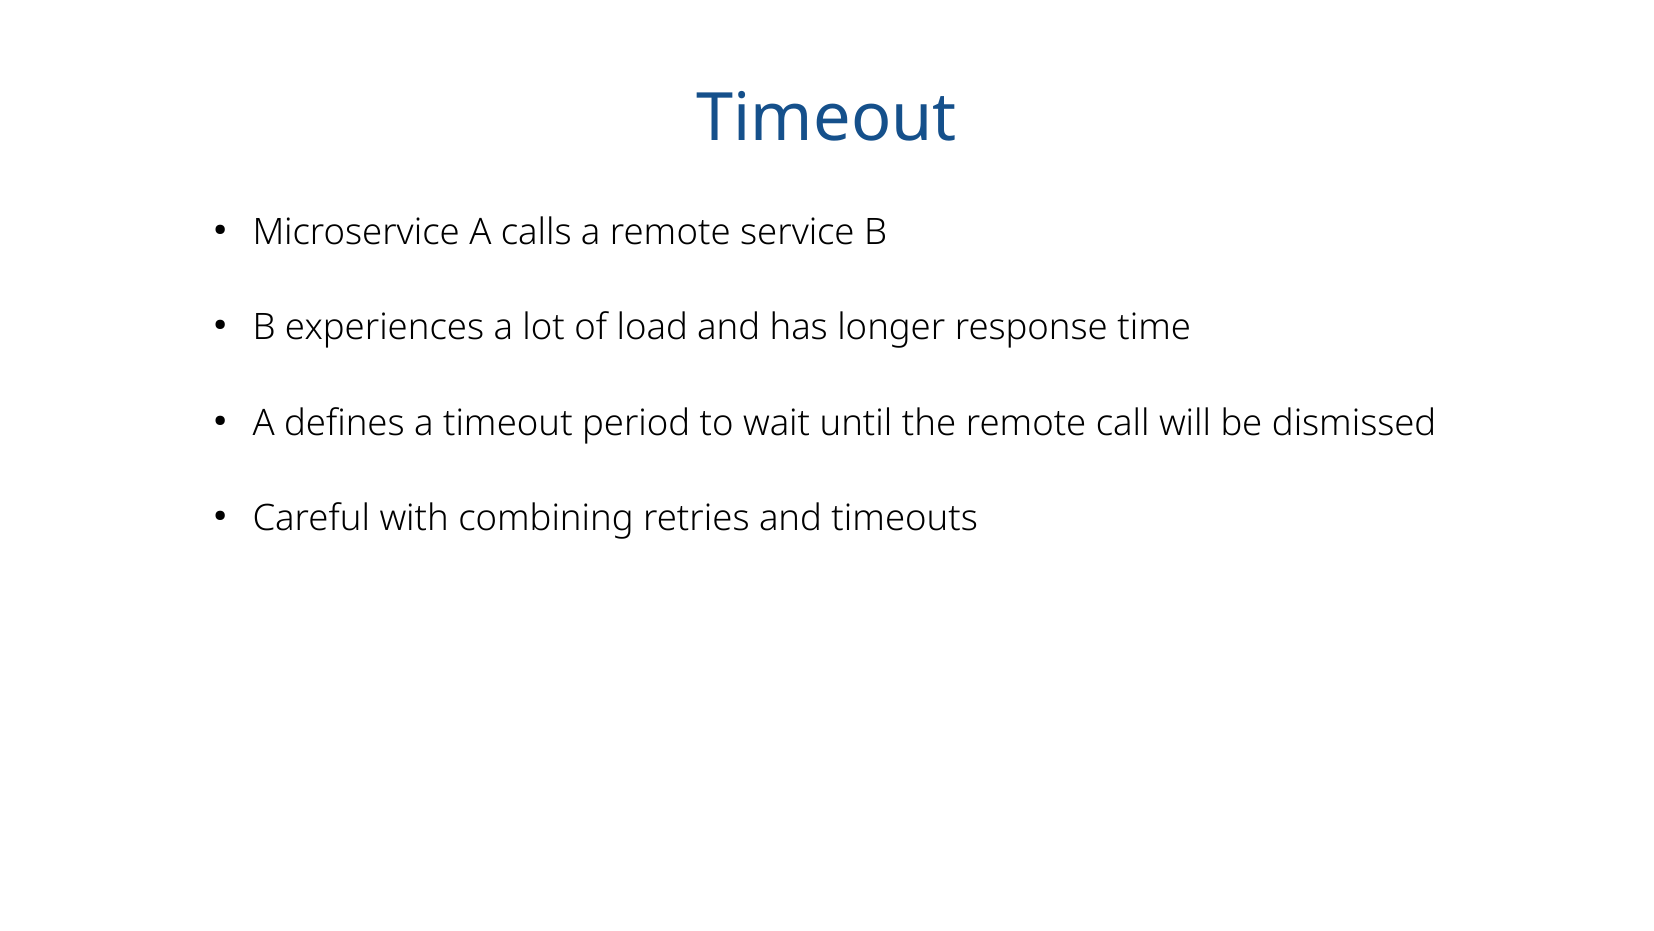

# Timeout
Microservice A calls a remote service B
B experiences a lot of load and has longer response time
A defines a timeout period to wait until the remote call will be dismissed
Careful with combining retries and timeouts